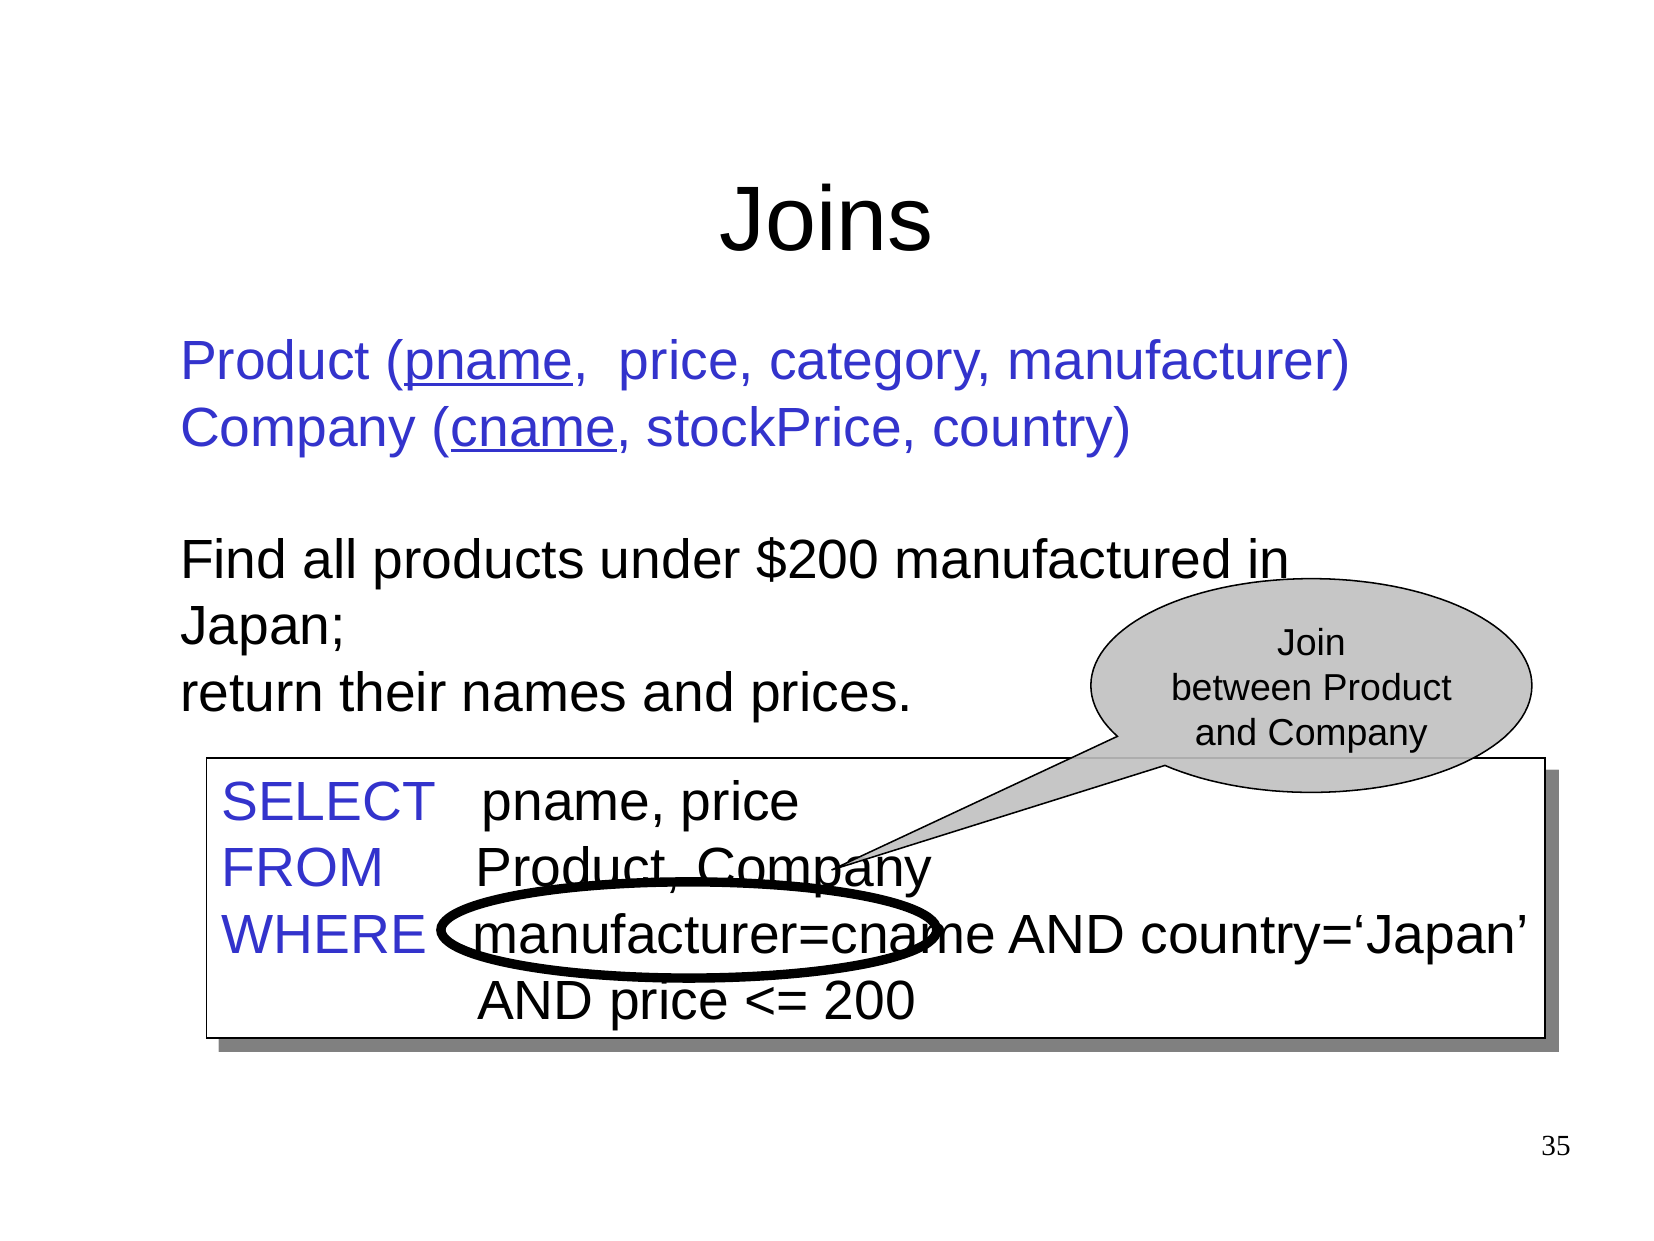

# Joins
Product (pname, price, category, manufacturer)
Company (cname, stockPrice, country)
Find all products under $200 manufactured in Japan;
return their names and prices.
Join
between Product
and Company
SELECT pname, price
FROM Product, Company
WHERE manufacturer=cname AND country=‘Japan’
 AND price <= 200
35